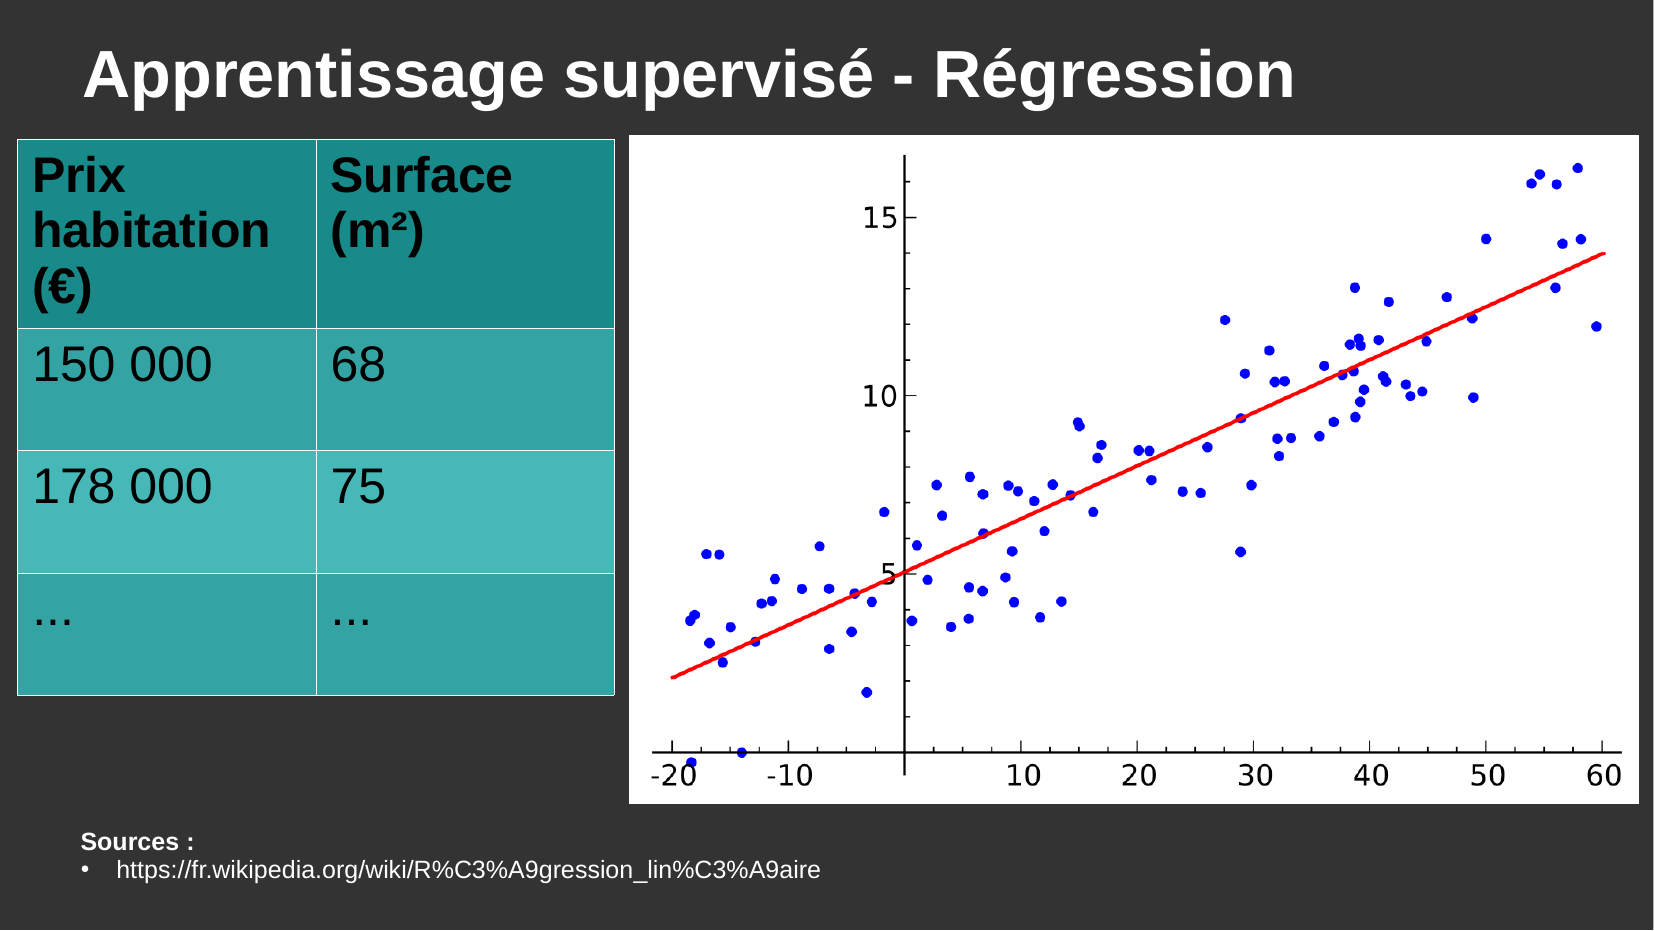

# Apprentissage supervisé - Régression
| Prix habitation (€) | Surface (m²) |
| --- | --- |
| 150 000 | 68 |
| 178 000 | 75 |
| ... | ... |
Sources :
https://fr.wikipedia.org/wiki/R%C3%A9gression_lin%C3%A9aire